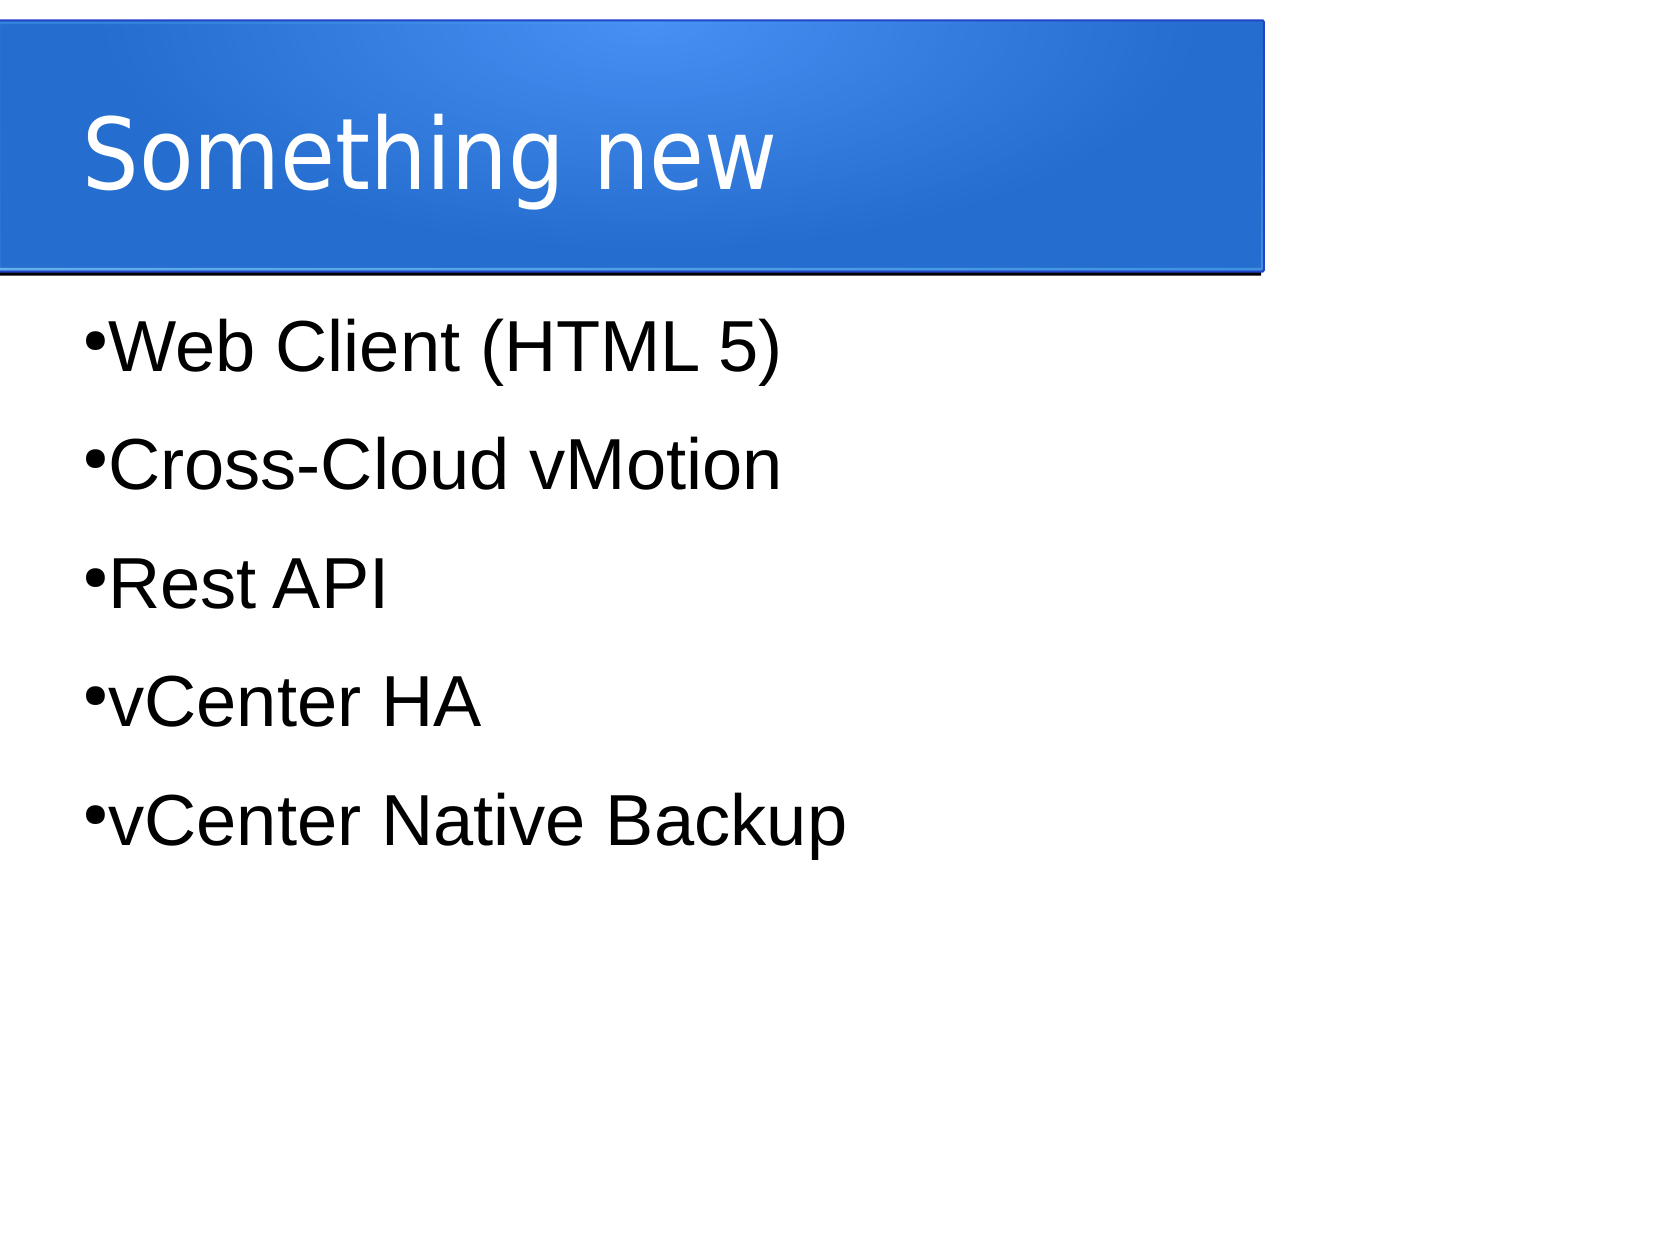

# Something new
Web Client (HTML 5)
Cross-Cloud vMotion
Rest API
vCenter HA
vCenter Native Backup